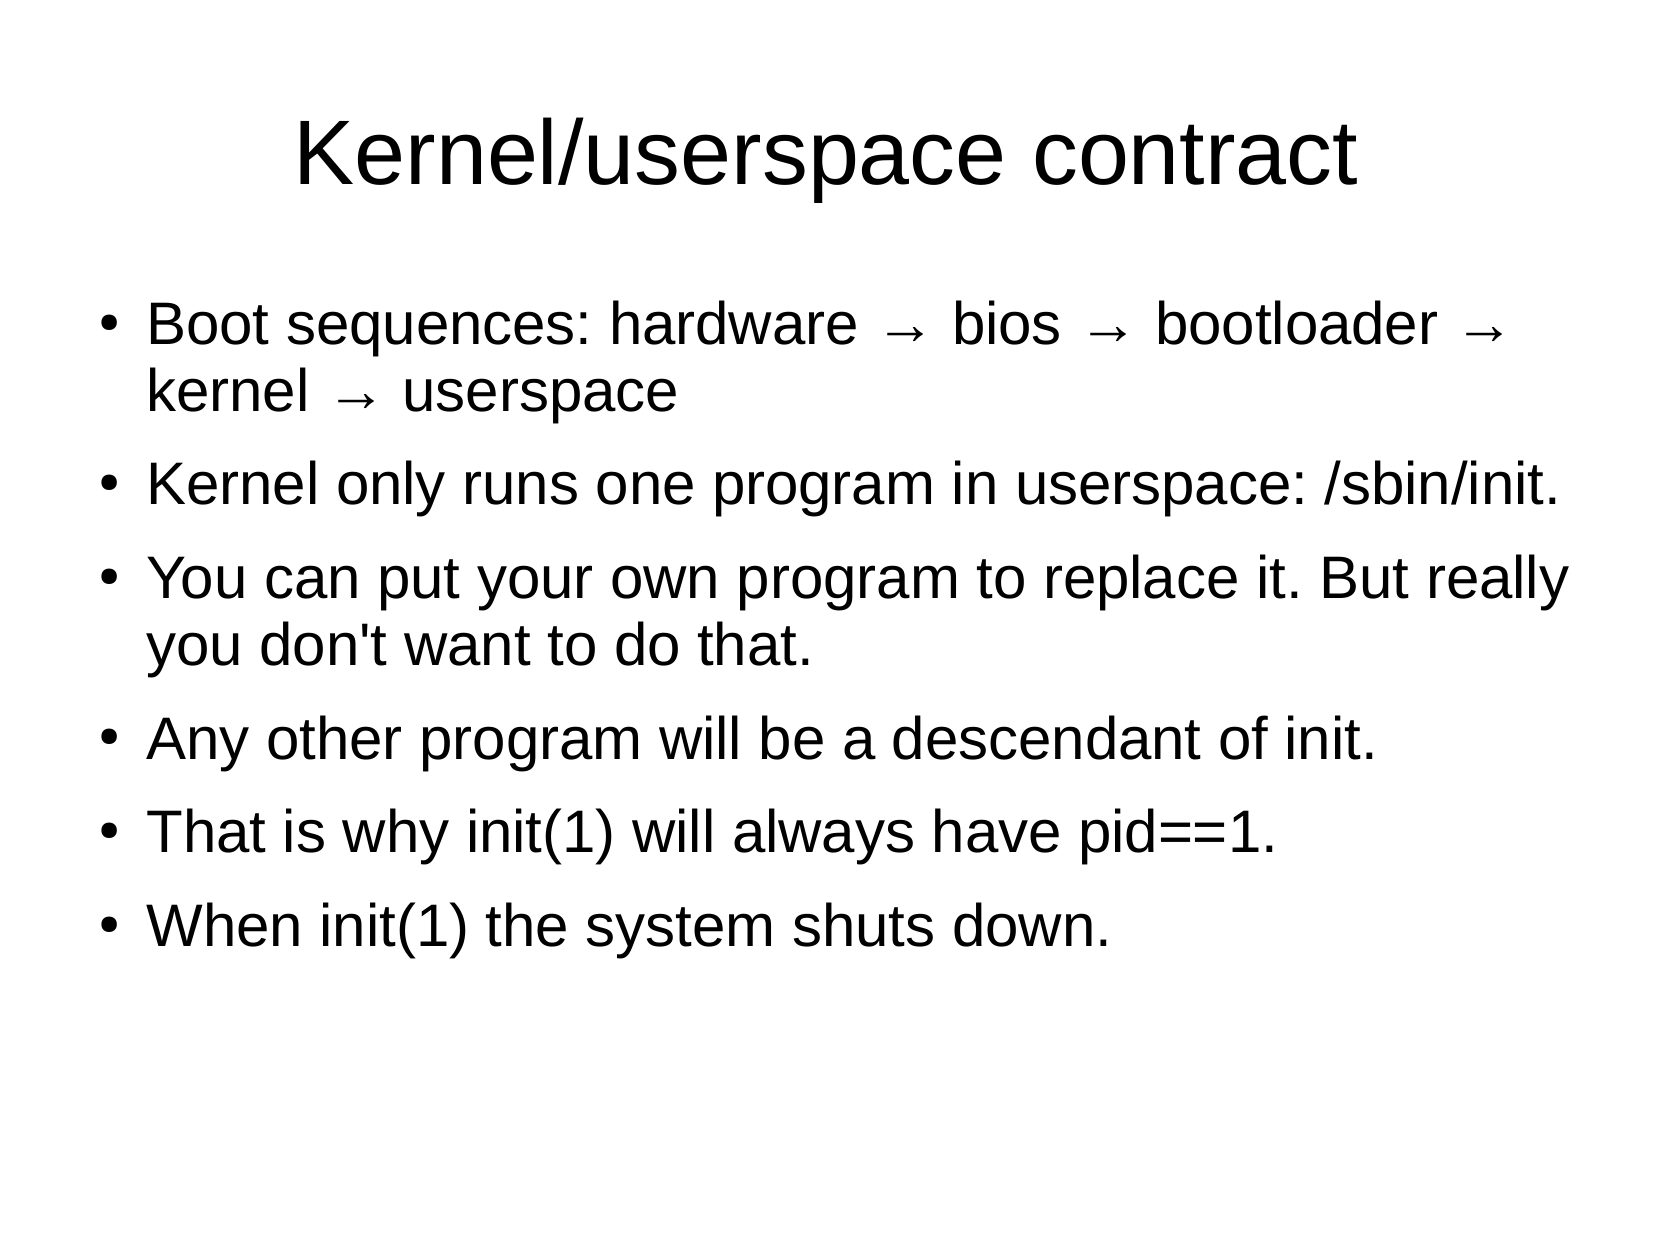

# Kernel/userspace contract
Boot sequences: hardware → bios → bootloader → kernel → userspace
Kernel only runs one program in userspace: /sbin/init.
You can put your own program to replace it. But really you don't want to do that.
Any other program will be a descendant of init.
That is why init(1) will always have pid==1.
When init(1) the system shuts down.